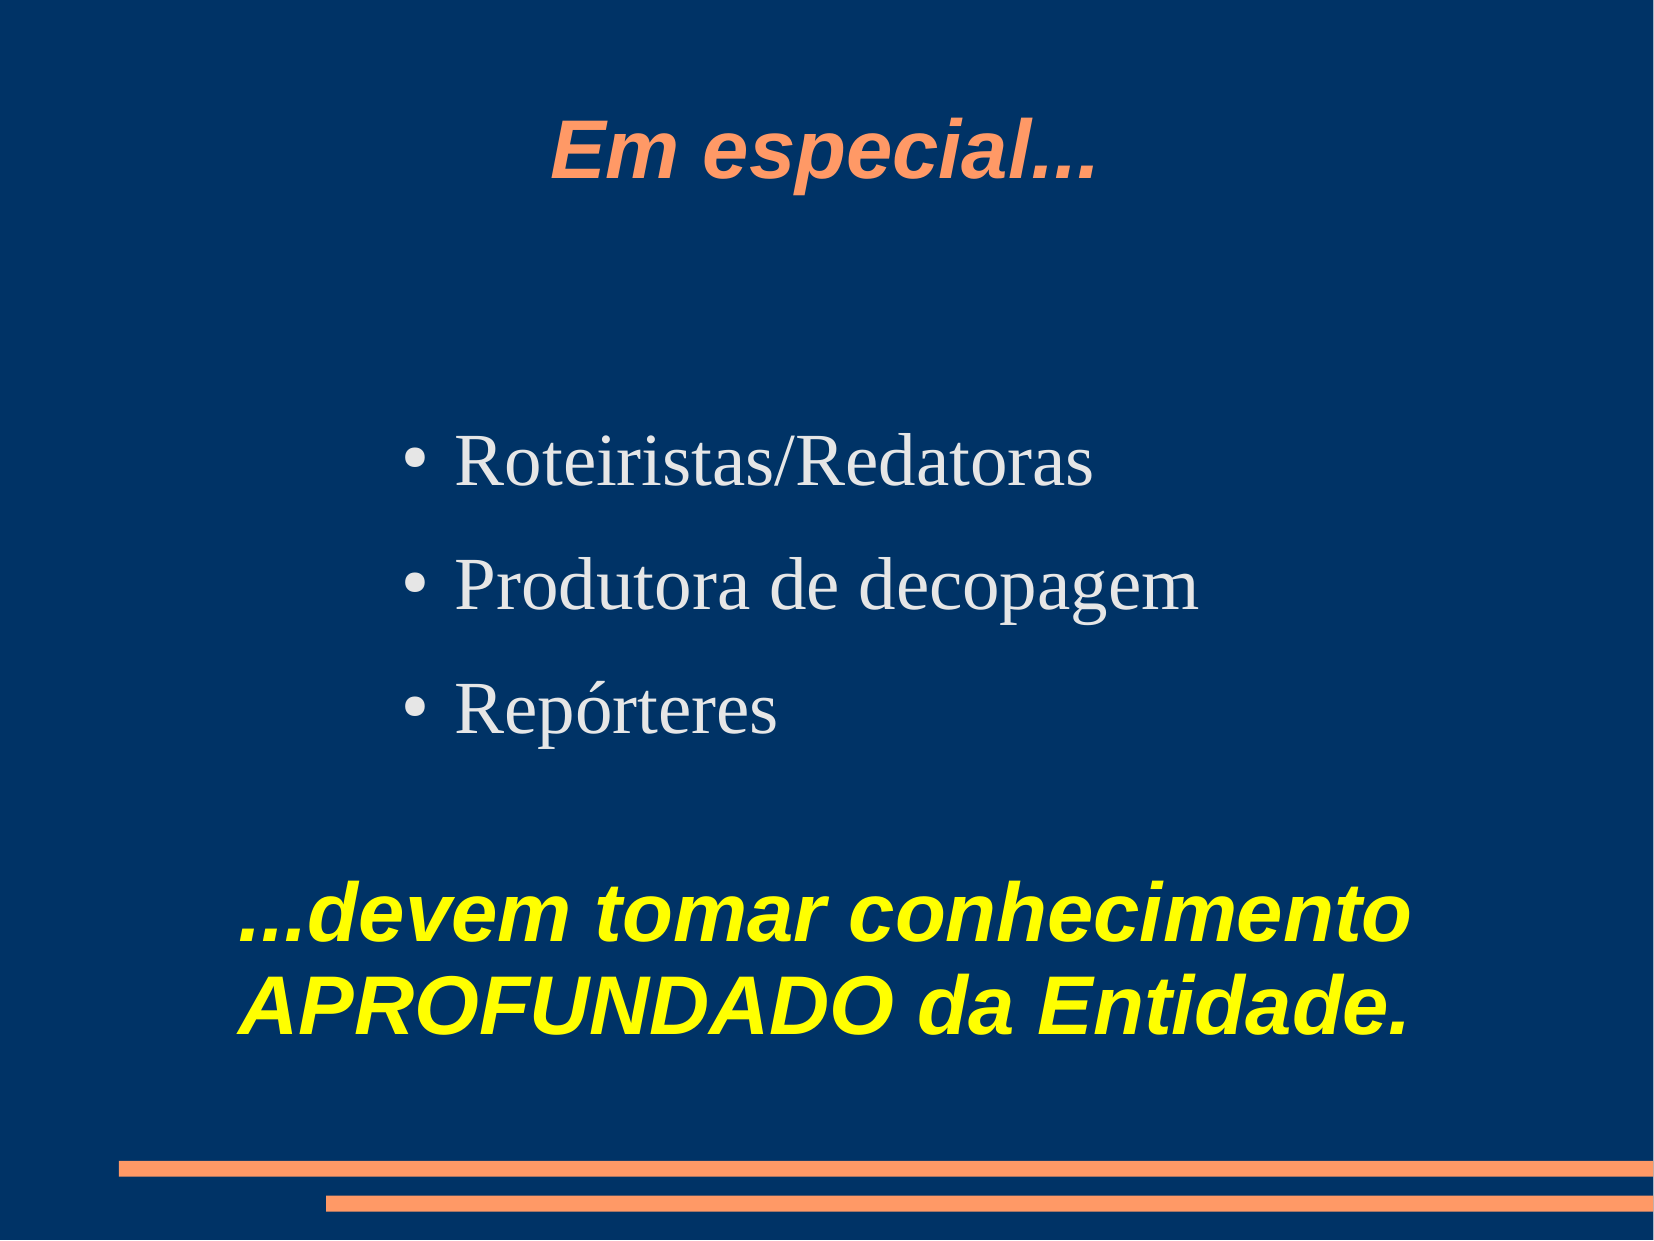

# Em especial...
Roteiristas/Redatoras
Produtora de decopagem
Repórteres
...devem tomar conhecimento
APROFUNDADO da Entidade.